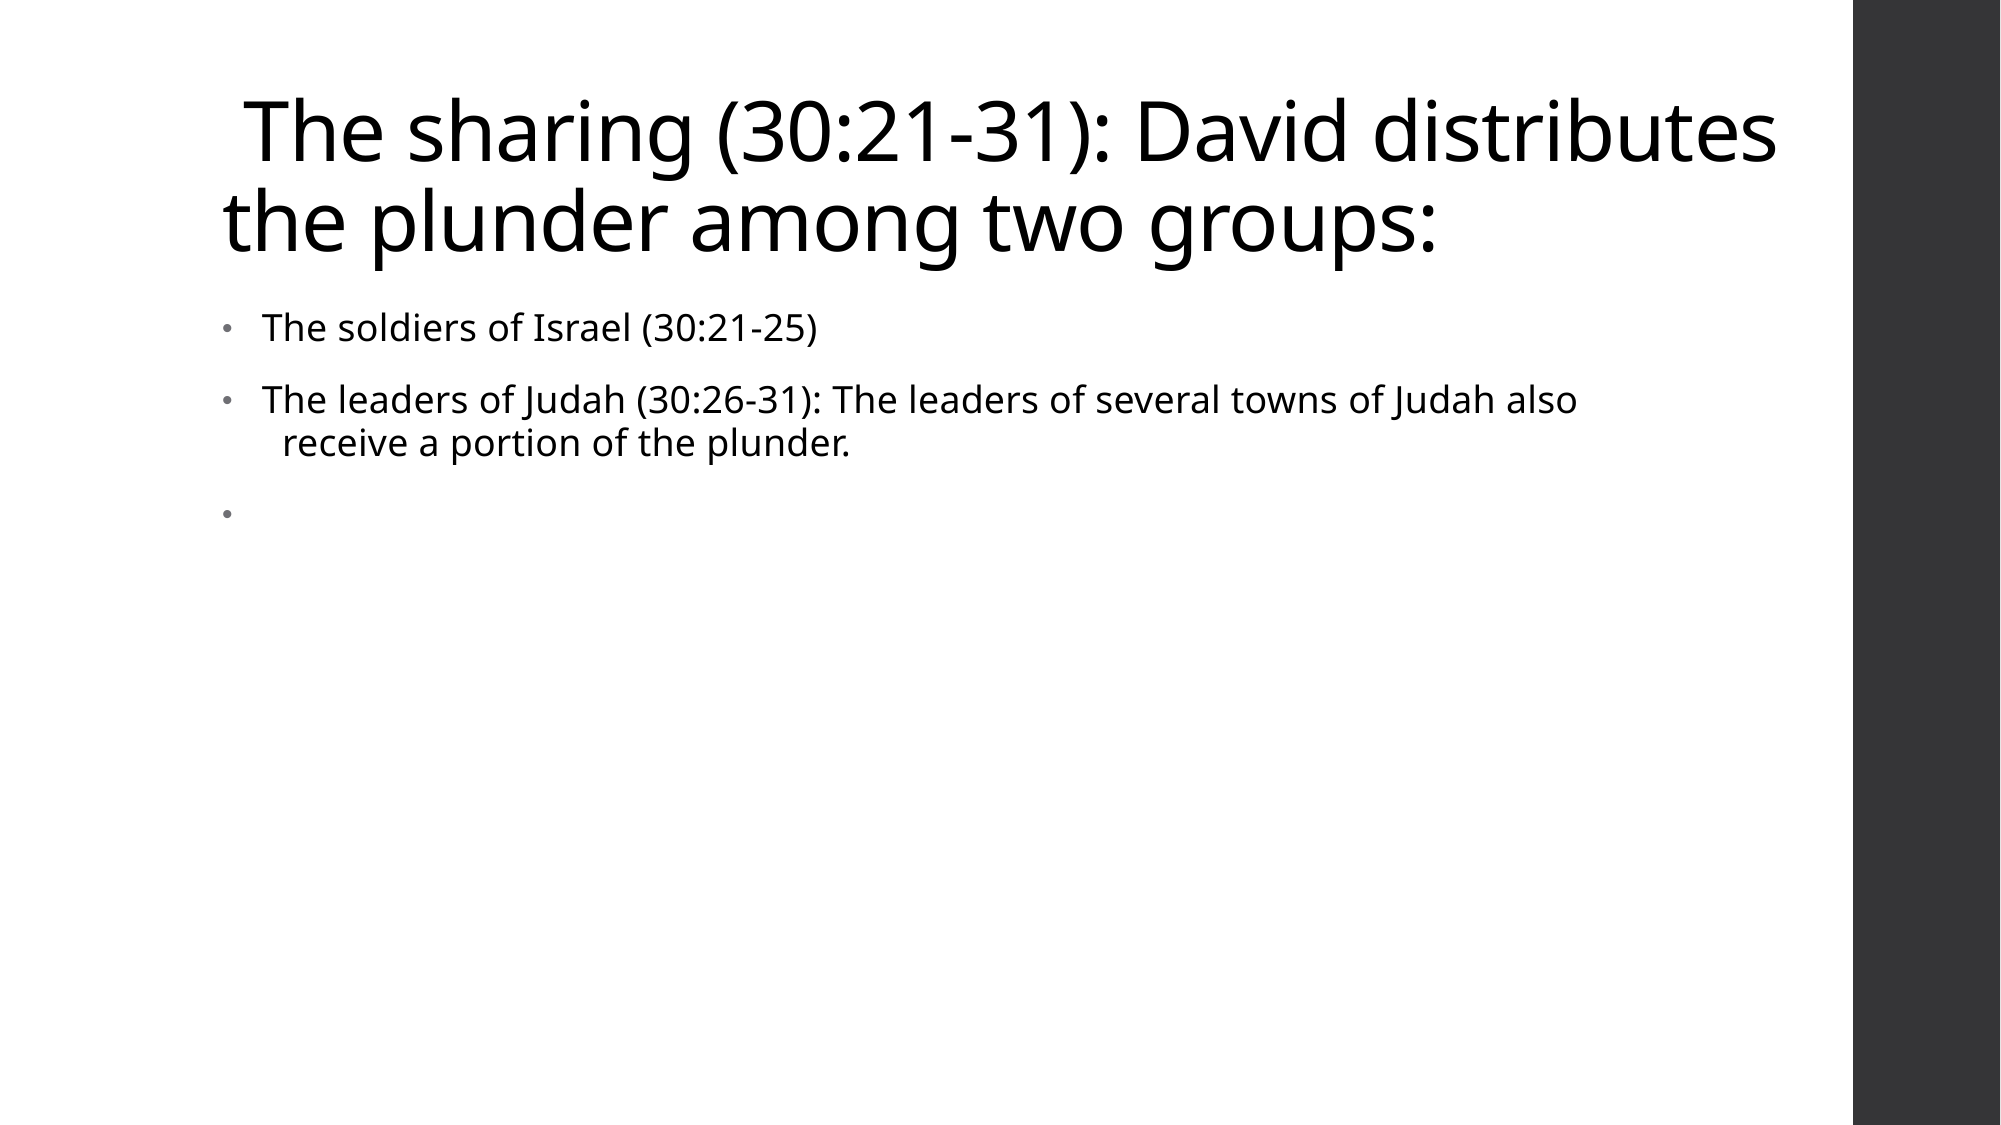

# The sharing (30:21-31): David distributes the plunder among two groups:
 The soldiers of Israel (30:21-25)
 The leaders of Judah (30:26-31): The leaders of several towns of Judah also receive a portion of the plunder.